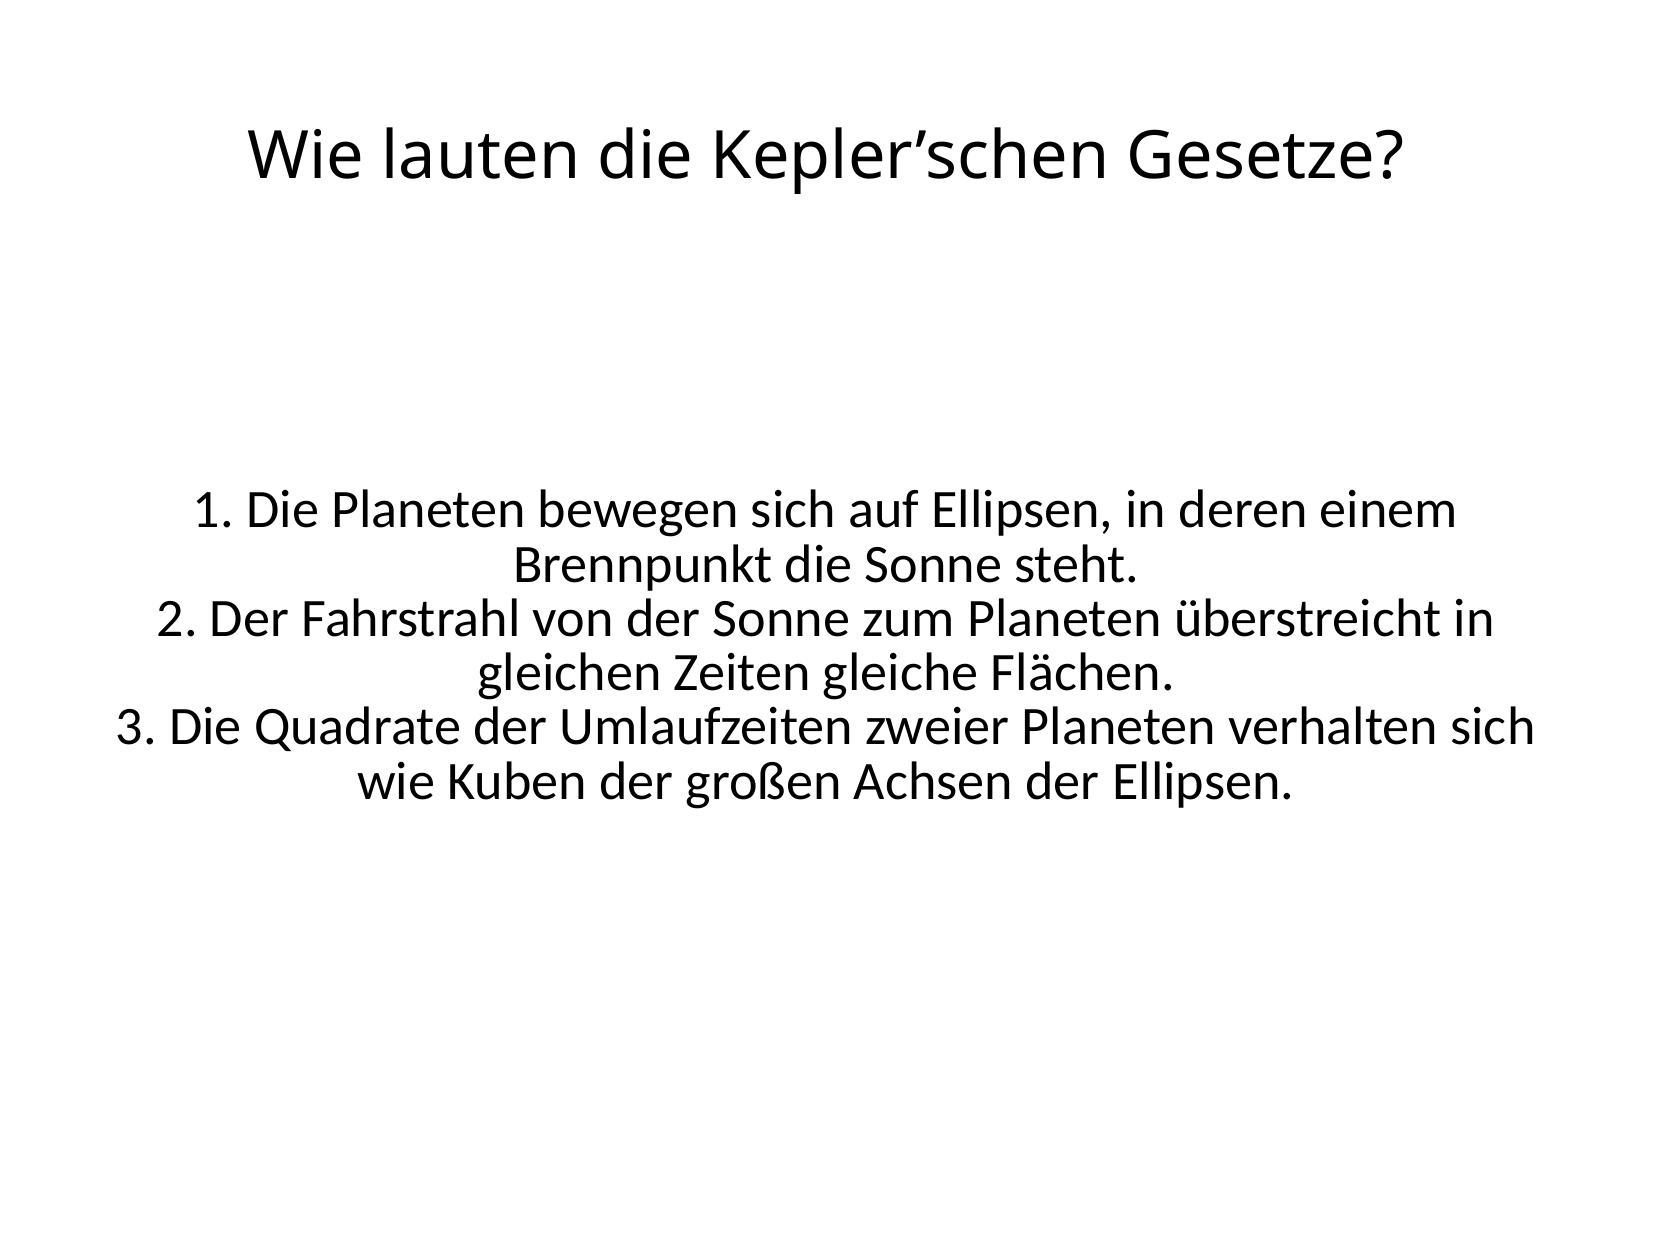

# Wie lauten die Kepler’schen Gesetze?
1. Die Planeten bewegen sich auf Ellipsen, in deren einem Brennpunkt die Sonne steht.
2. Der Fahrstrahl von der Sonne zum Planeten überstreicht in gleichen Zeiten gleiche Flächen.
3. Die Quadrate der Umlaufzeiten zweier Planeten verhalten sich wie Kuben der großen Achsen der Ellipsen.